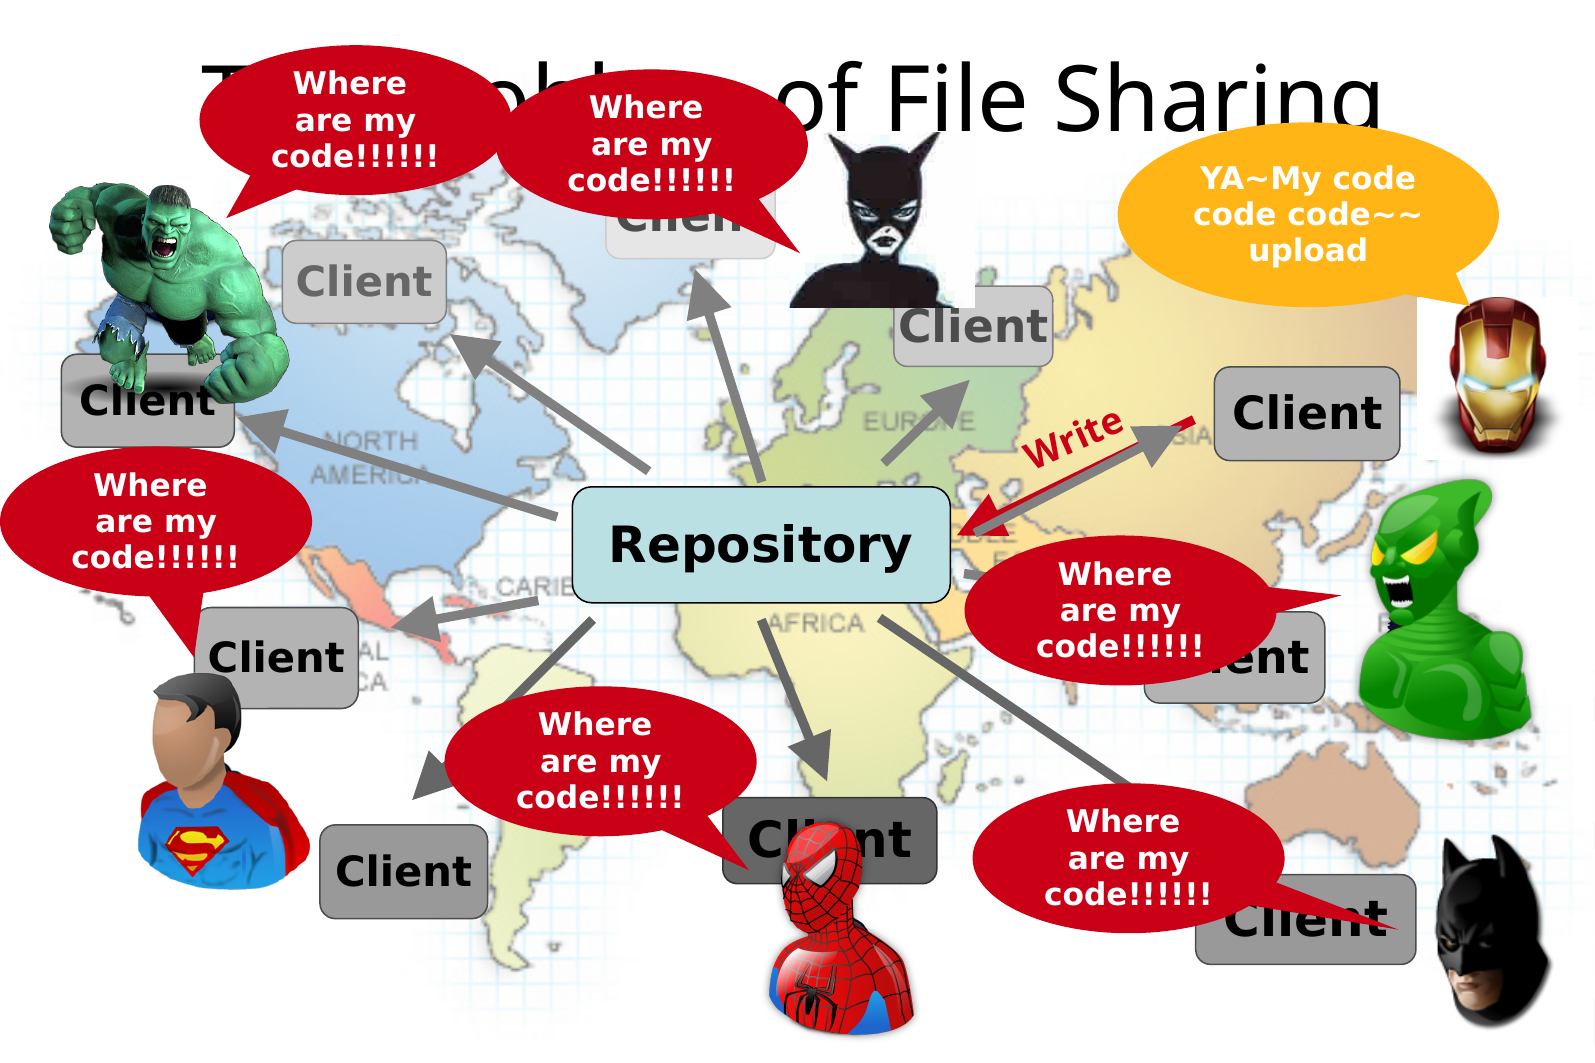

# The Problem of File Sharing
Where are my code!!!!!!
Where are my code!!!!!!
YA~My code code code~~ upload
Client
Client
Client
Client
Client
Repository
Client
Client
Client
Client
Client
Write
Where are my code!!!!!!
Where are my code!!!!!!
Where are my code!!!!!!
Where are my code!!!!!!
42